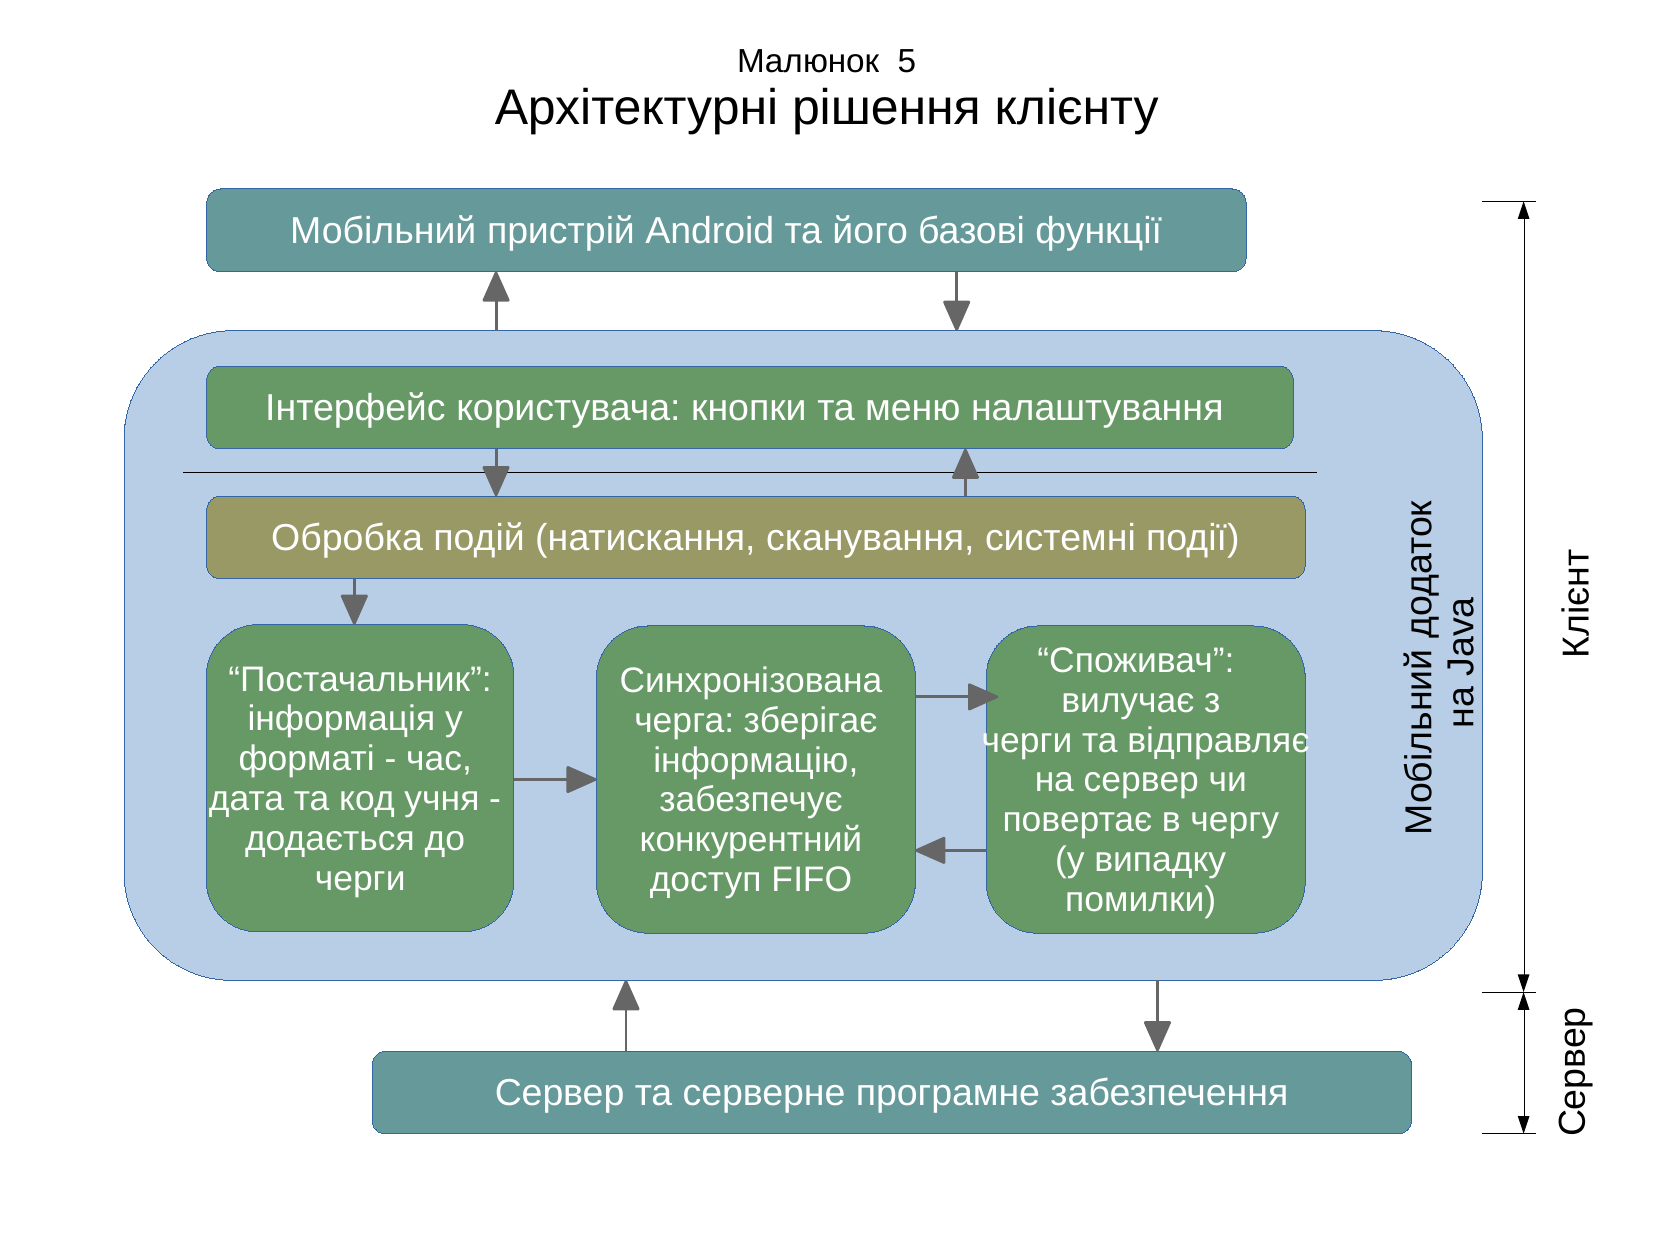

# Малюнок 5 Архітектурні рішення клієнту
Мобільний пристрій Android та його базові функції
Інтерфейс користувача: кнопки та меню налаштування
Обробка подій (натискання, сканування, системні події)
Клієнт
Мобільний додаток на Java
“Постачальник”:
інформація у
форматі - час,
дата та код учня -
додається до
черги
Синхронізована
черга: зберігає
 інформацію,
забезпечує
конкурентний
доступ FIFO
“Споживач”:
вилучає з
черги та відправляє
на сервер чи
повертає в чергу
(у випадку
помилки)
Сервер
Сервер та серверне програмне забезпечення